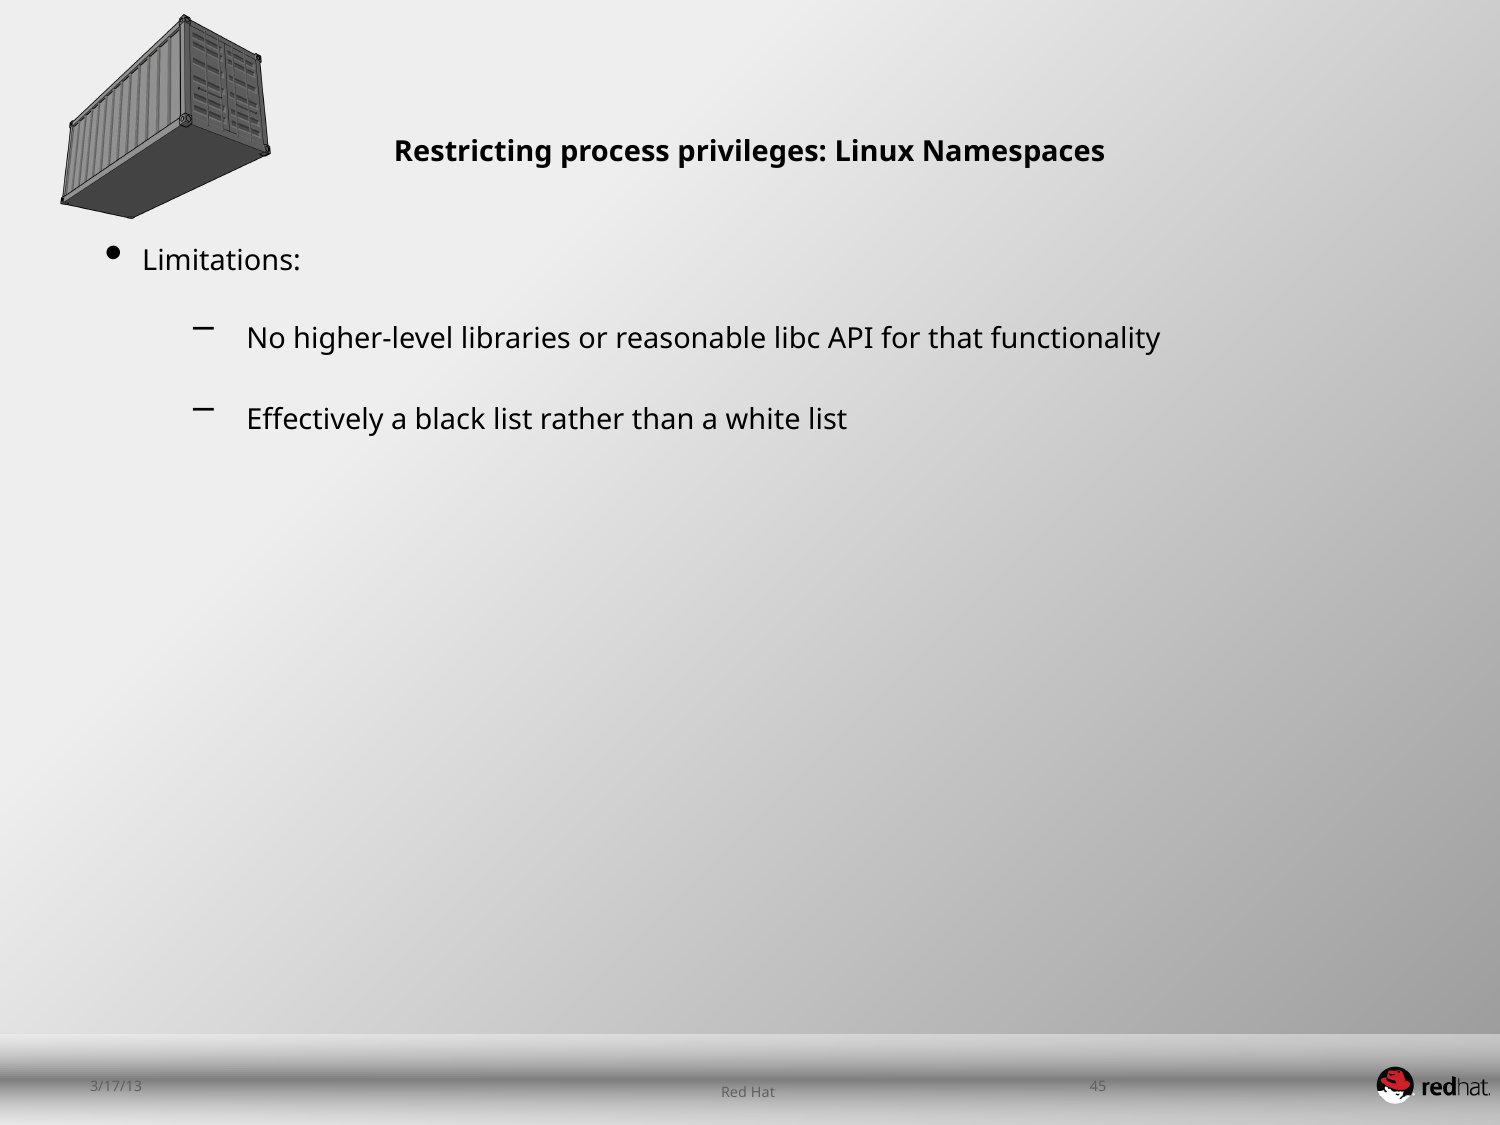

# Restricting process privileges: Linux Namespaces
Limitations:
No higher-level libraries or reasonable libc API for that functionality
Effectively a black list rather than a white list
3/17/13
Red Hat